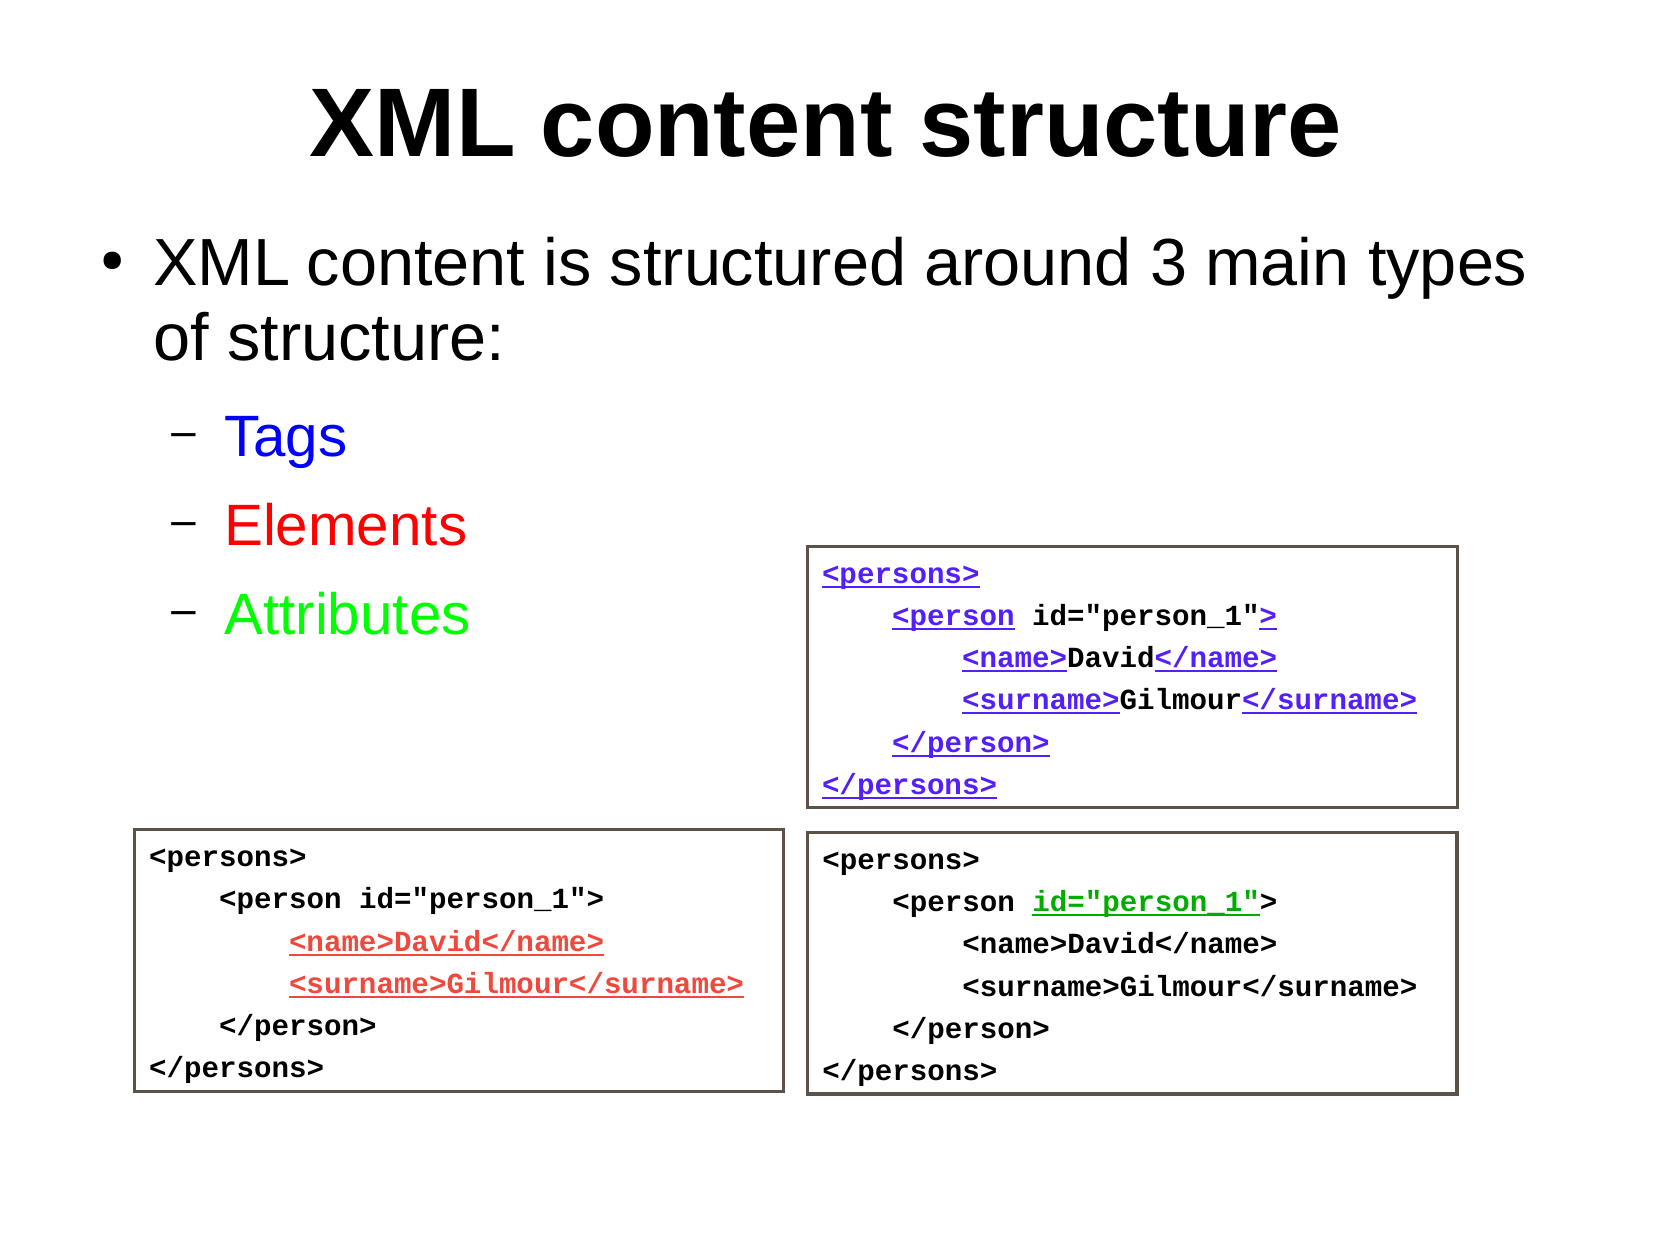

# XML content structure
XML content is structured around 3 main types of structure:
Tags
Elements
Attributes
<persons>
 <person id="person_1">
 <name>David</name>
 <surname>Gilmour</surname>
 </person>
</persons>
<persons>
 <person id="person_1">
 <name>David</name>
 <surname>Gilmour</surname>
 </person>
</persons>
<persons>
 <person id="person_1">
 <name>David</name>
 <surname>Gilmour</surname>
 </person>
</persons>